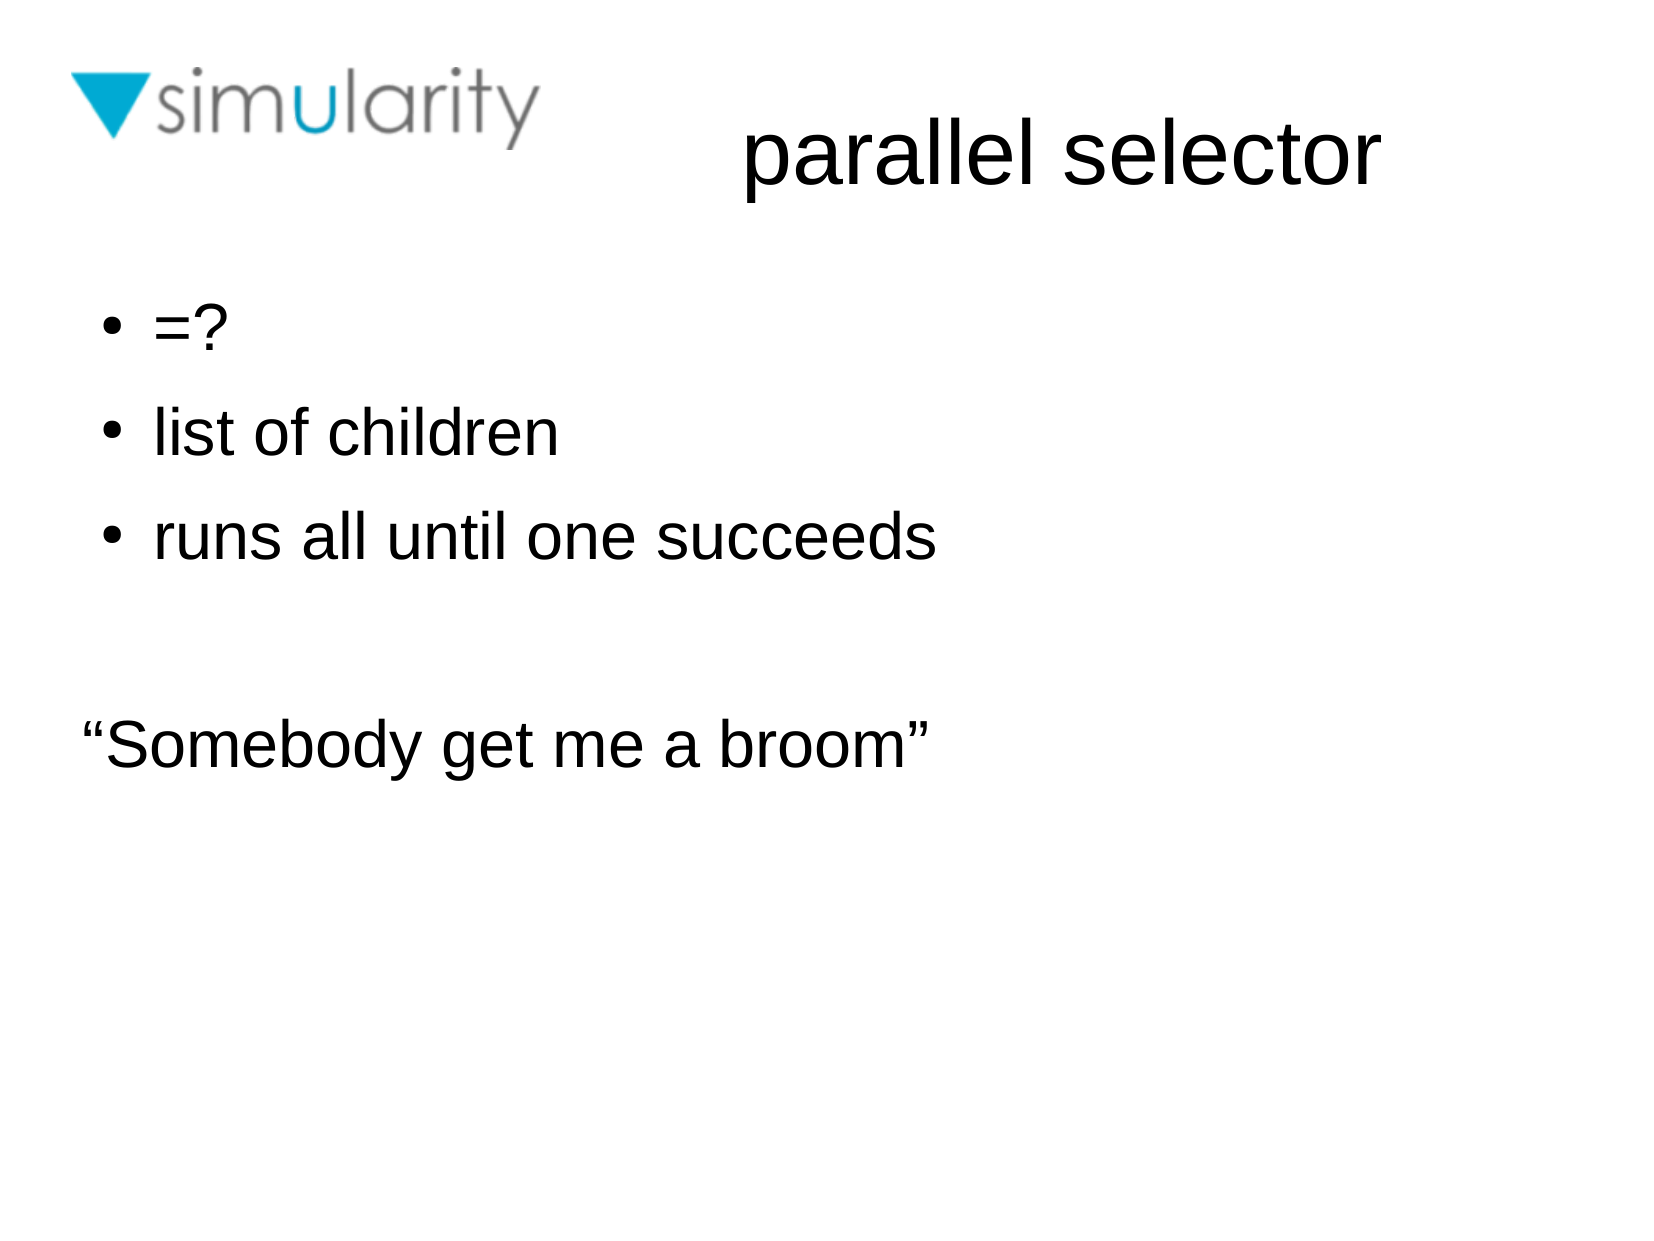

# parallel selector
=?
list of children
runs all until one succeeds
“Somebody get me a broom”